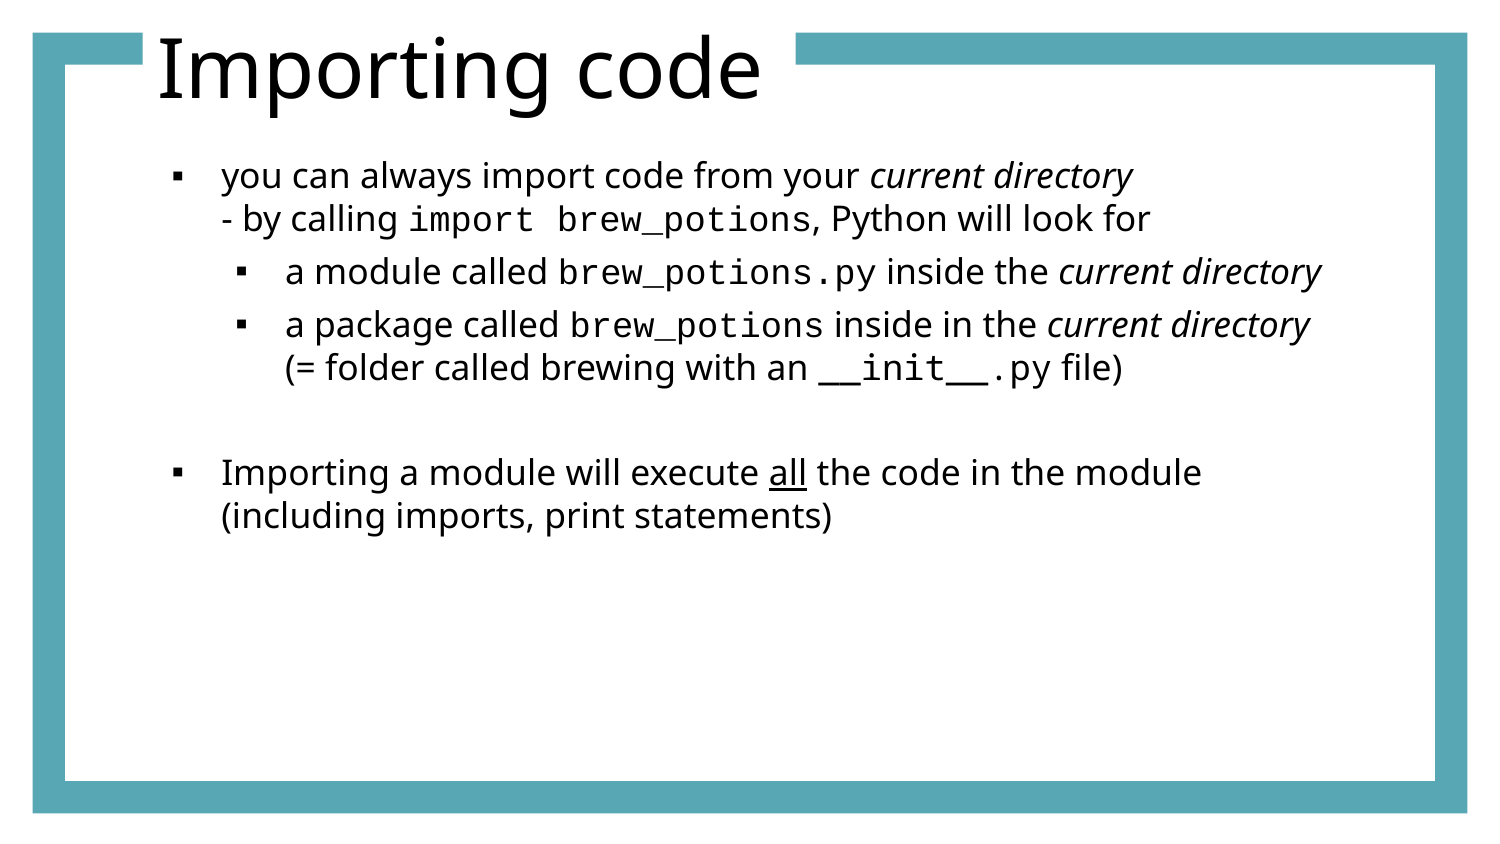

# Importing code
you can always import code from your current directory
- by calling import brew_potions, Python will look for
a module called brew_potions.py inside the current directory
a package called brew_potions inside in the current directory
(= folder called brewing with an __init__.py file)
Importing a module will execute all the code in the module (including imports, print statements)